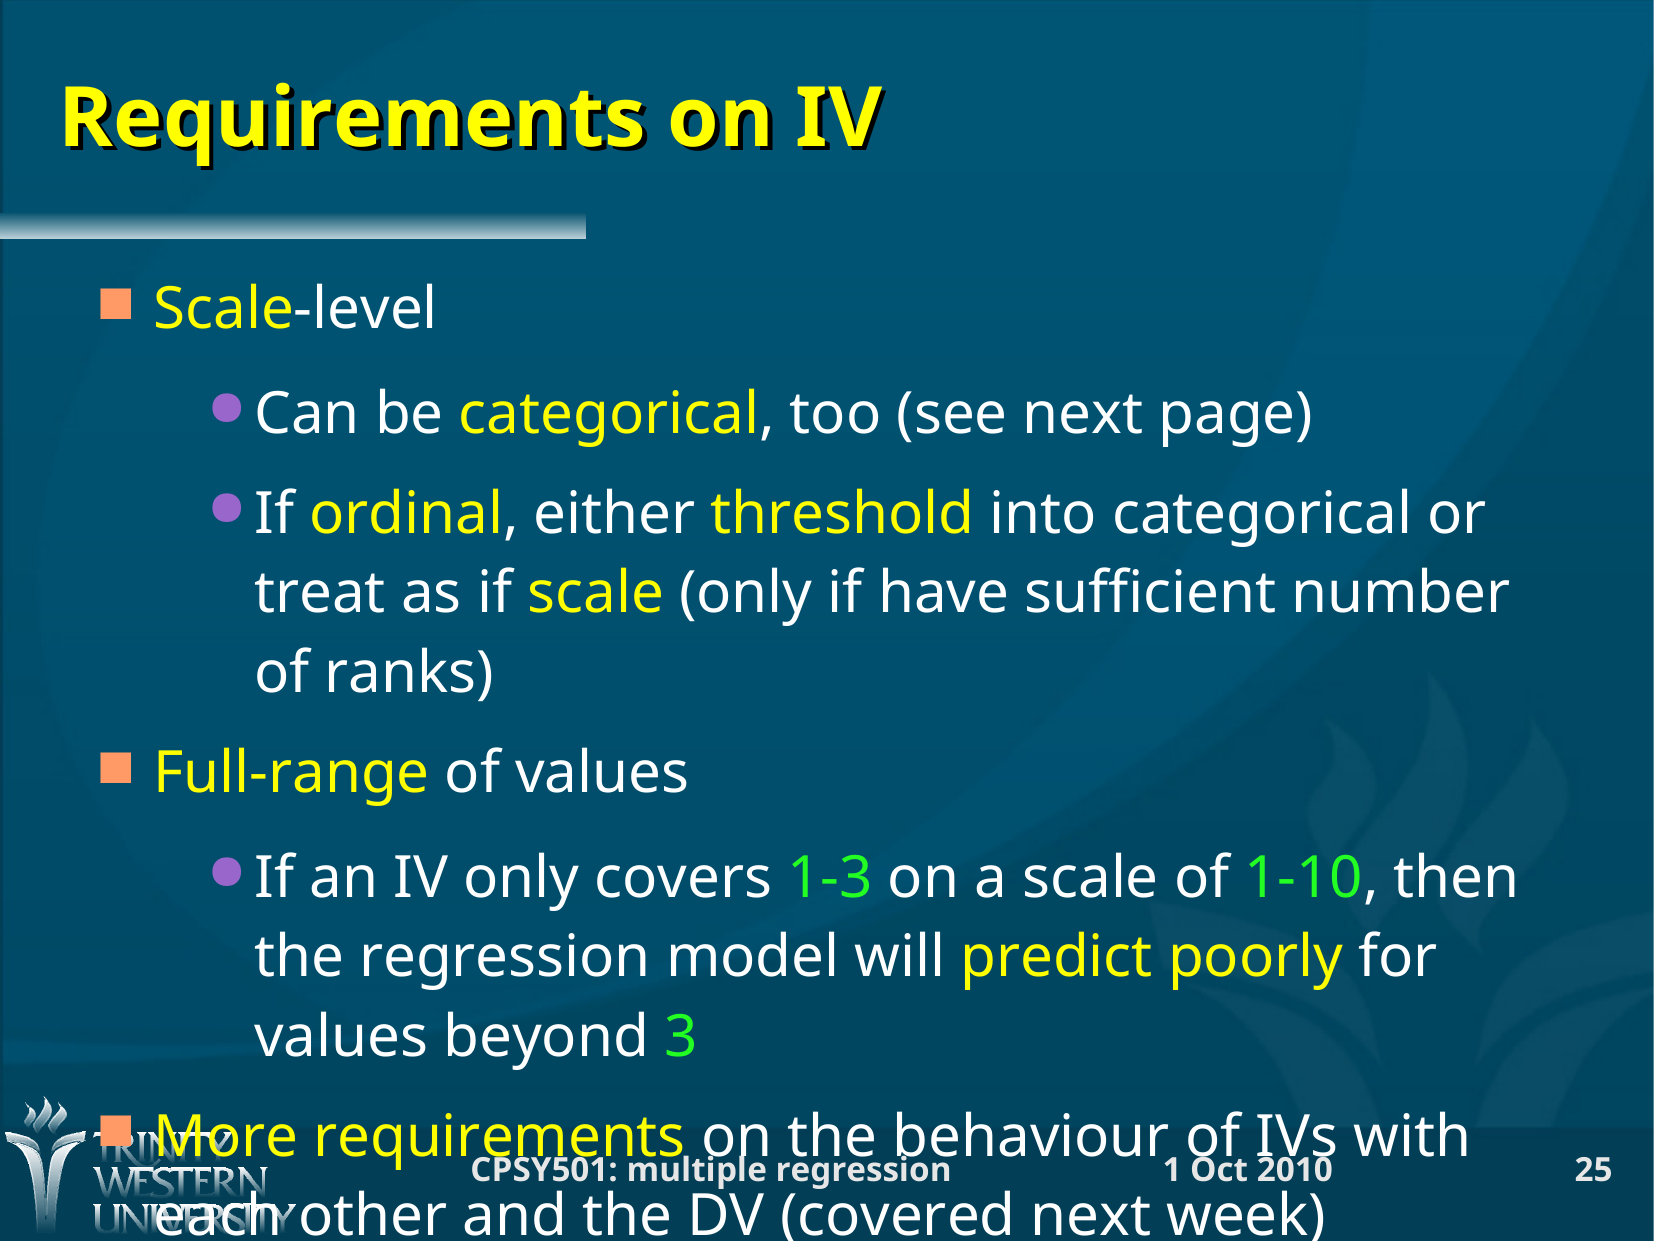

# Requirements on IV
Scale-level
Can be categorical, too (see next page)
If ordinal, either threshold into categorical or treat as if scale (only if have sufficient number of ranks)
Full-range of values
If an IV only covers 1-3 on a scale of 1-10, then the regression model will predict poorly for values beyond 3
More requirements on the behaviour of IVs with each other and the DV (covered next week)
CPSY501: multiple regression
1 Oct 2010
25